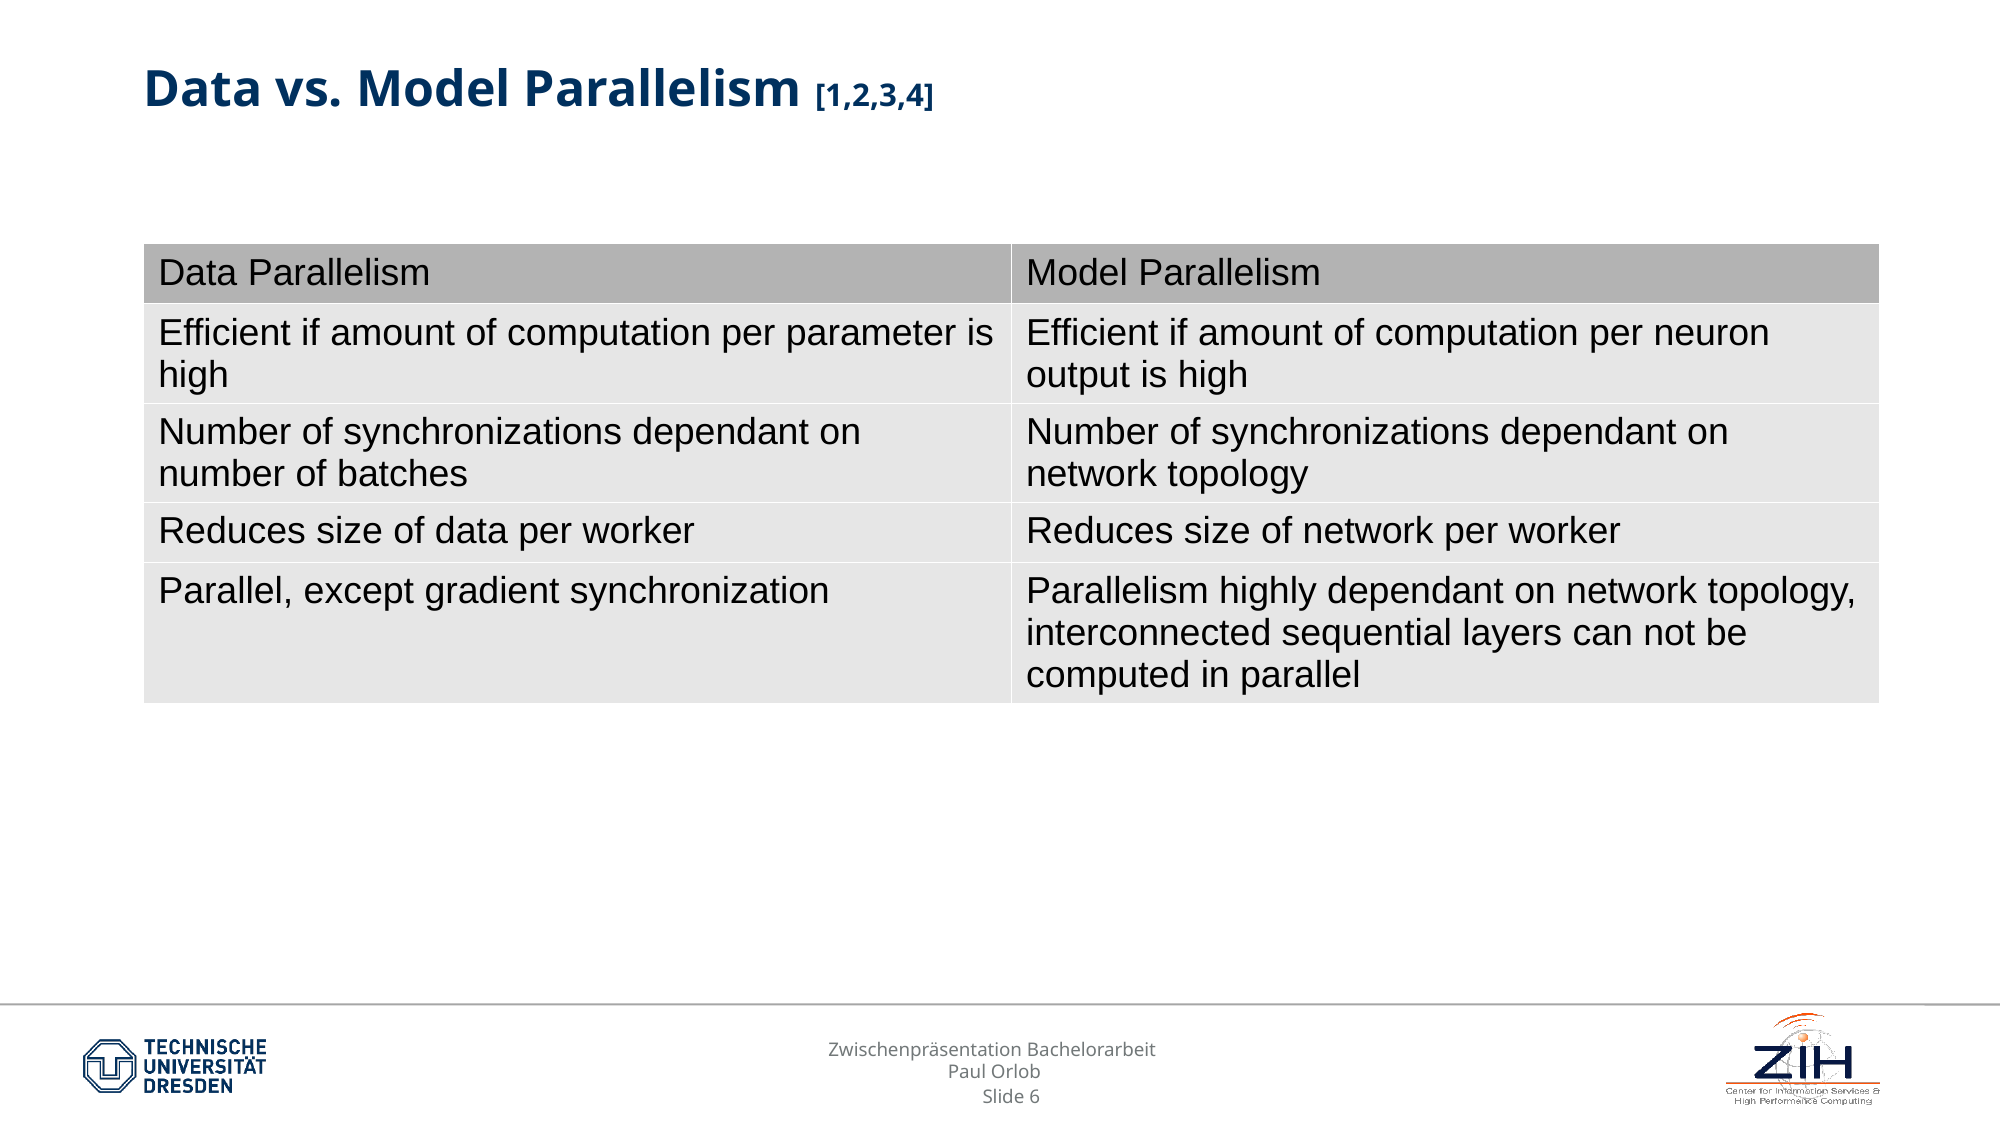

# Data vs. Model Parallelism [1,2,3,4]
| Data Parallelism | Model Parallelism |
| --- | --- |
| Efficient if amount of computation per parameter is high | Efficient if amount of computation per neuron output is high |
| Number of synchronizations dependant on number of batches | Number of synchronizations dependant on network topology |
| Reduces size of data per worker | Reduces size of network per worker |
| Parallel, except gradient synchronization | Parallelism highly dependant on network topology, interconnected sequential layers can not be computed in parallel |